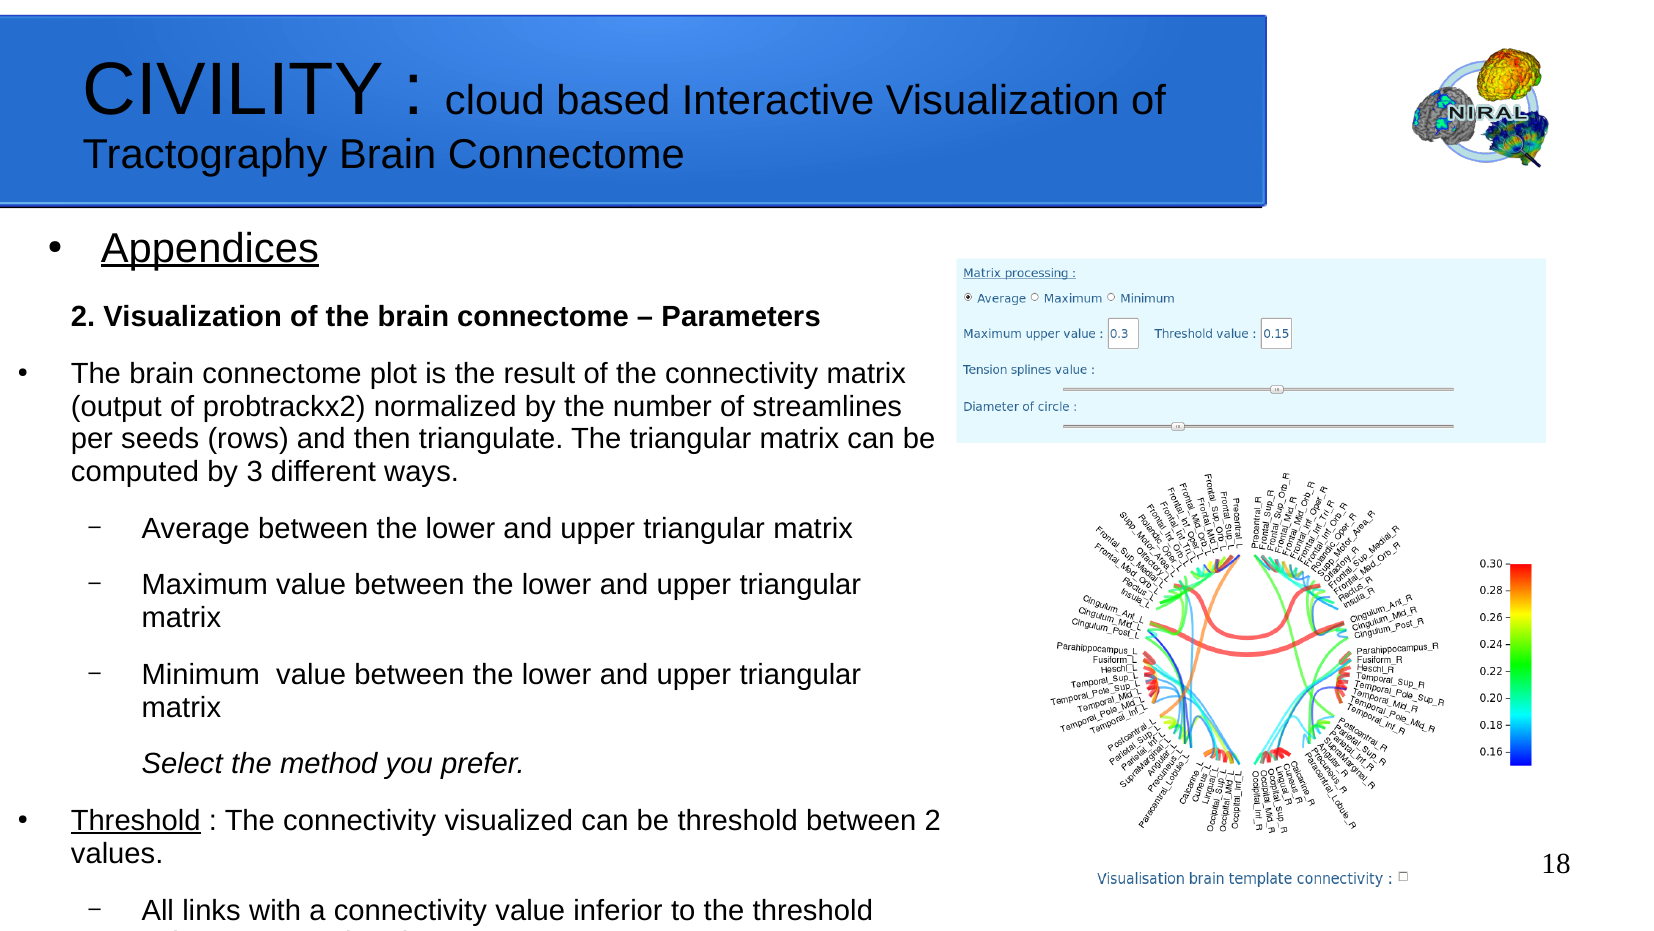

CIVILITY : cloud based Interactive Visualization of Tractography Brain Connectome
# Appendices
2. Visualization of the brain connectome – Parameters
The brain connectome plot is the result of the connectivity matrix (output of probtrackx2) normalized by the number of streamlines per seeds (rows) and then triangulate. The triangular matrix can be computed by 3 different ways.
Average between the lower and upper triangular matrix
Maximum value between the lower and upper triangular matrix
Minimum value between the lower and upper triangular matrix
Select the method you prefer.
Threshold : The connectivity visualized can be threshold between 2 values.
All links with a connectivity value inferior to the threshold value are not printed
All links with a connectivity value superior to the maximum threshold value are red
18